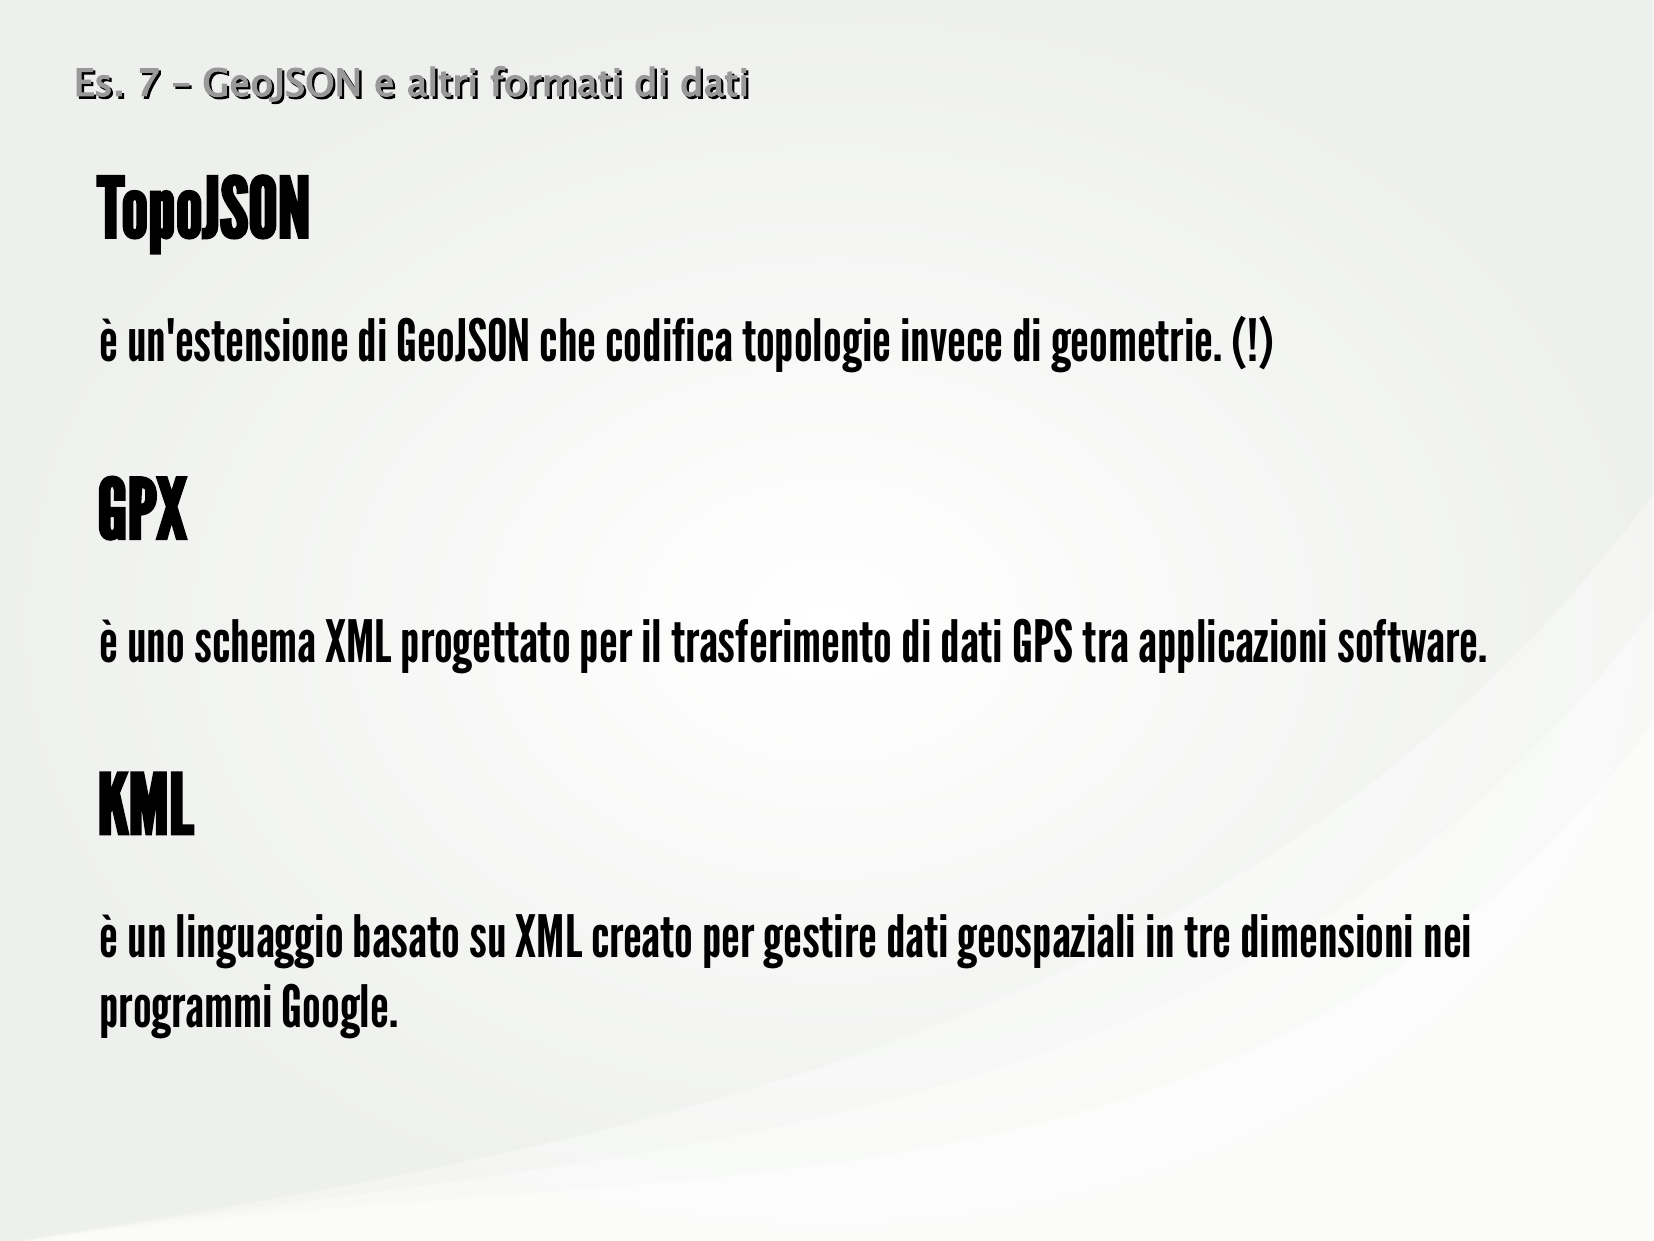

Es. 7 – GeoJSON e altri formati di dati
TopoJSON
è un'estensione di GeoJSON che codifica topologie invece di geometrie. (!)
GPX
è uno schema XML progettato per il trasferimento di dati GPS tra applicazioni software.
KML
è un linguaggio basato su XML creato per gestire dati geospaziali in tre dimensioni nei programmi Google.